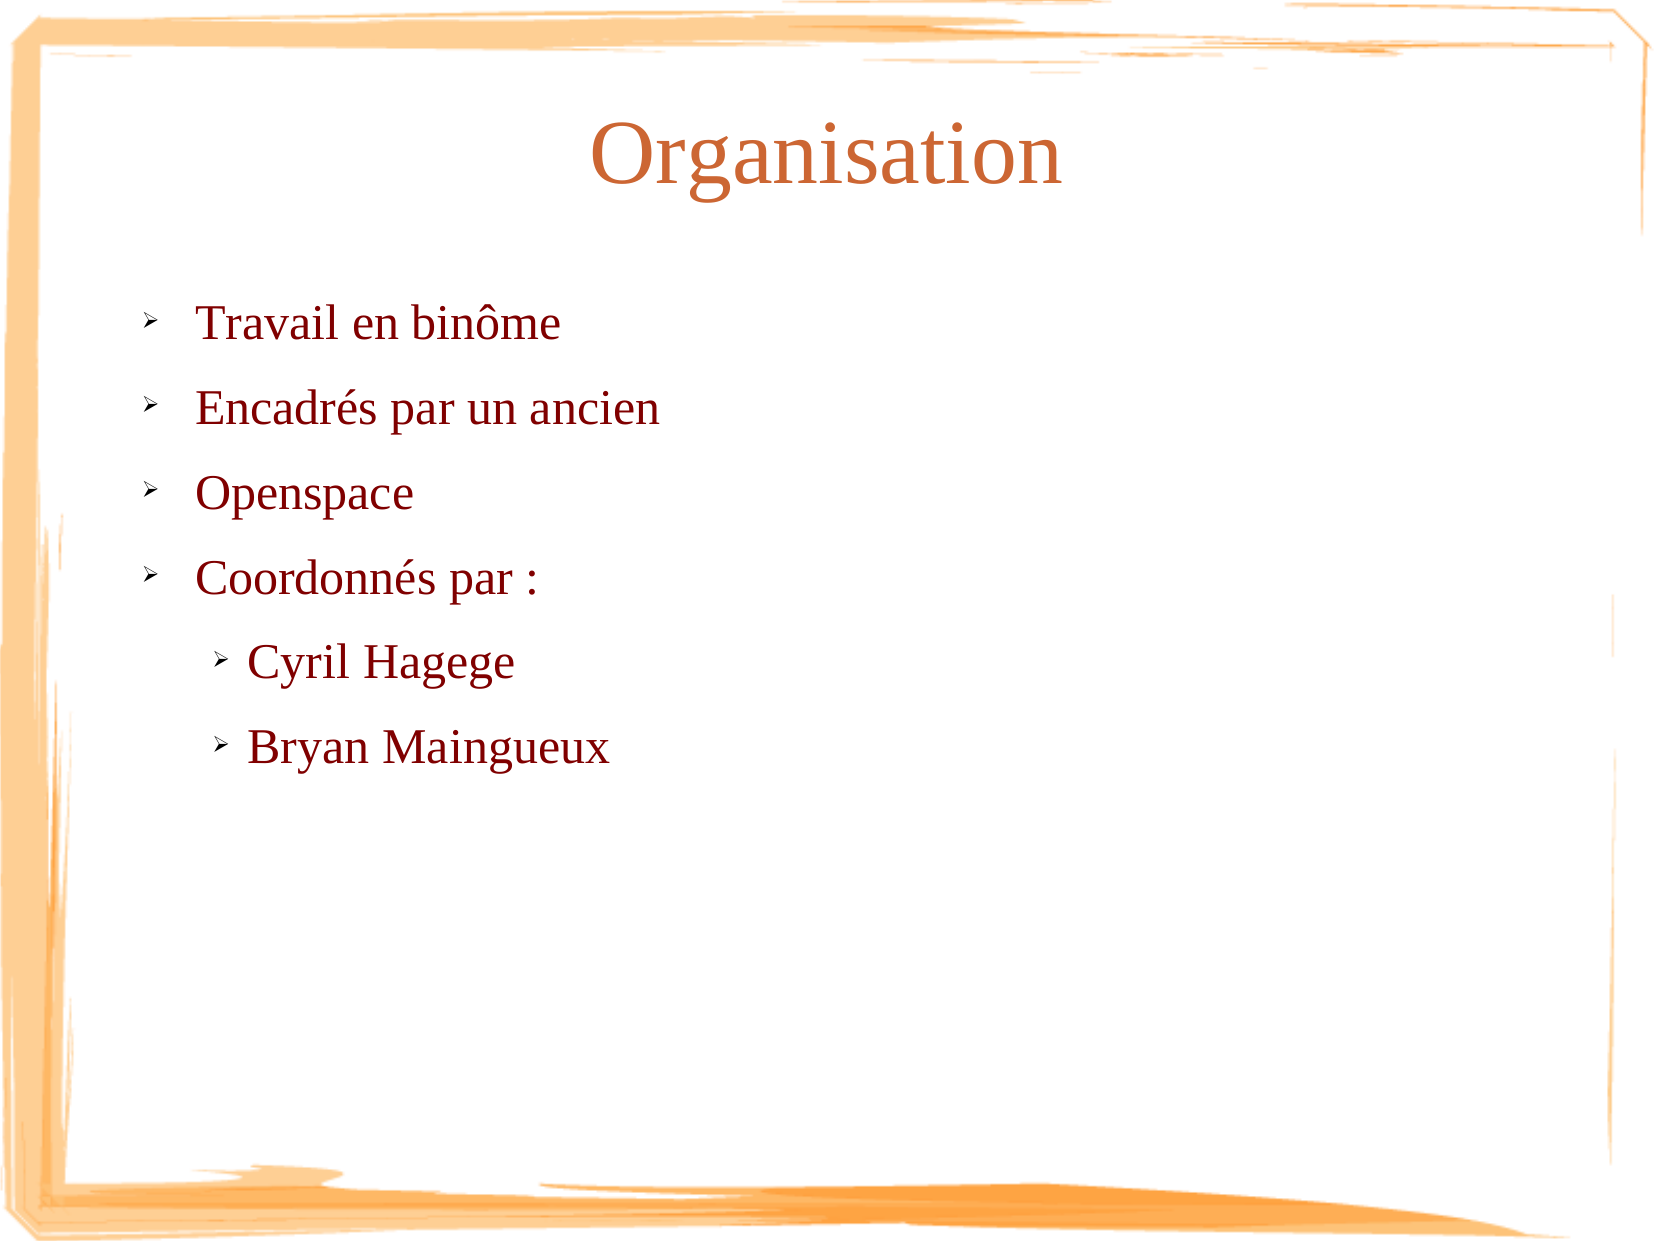

# Organisation
Travail en binôme
Encadrés par un ancien
Openspace
Coordonnés par :
Cyril Hagege
Bryan Maingueux